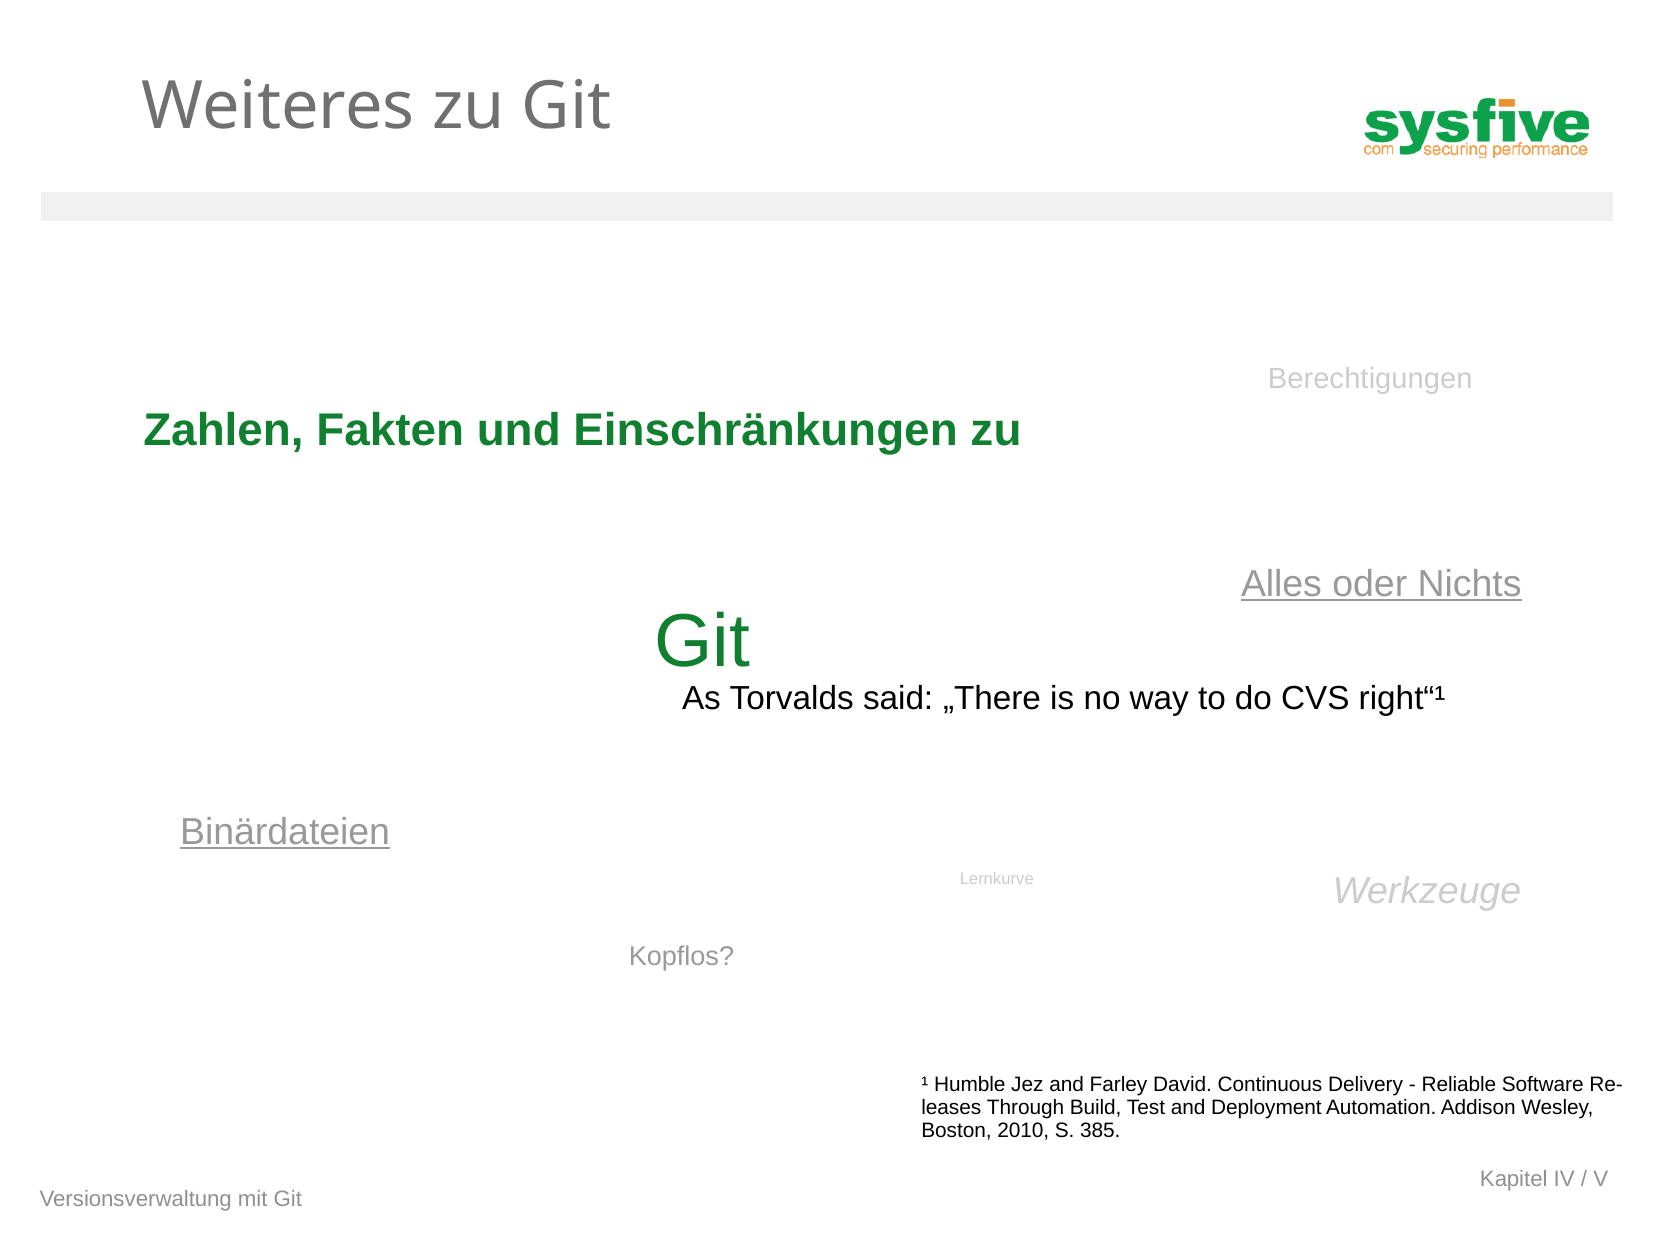

# Weiteres zu Git
Git
Berechtigungen
Zahlen, Fakten und Einschränkungen zu
Alles oder Nichts
As Torvalds said: „There is no way to do CVS right“¹
Binärdateien
Lernkurve
Werkzeuge
Kopflos?
¹ Humble Jez and Farley David. Continuous Delivery - Reliable Software Re-
leases Through Build, Test and Deployment Automation. Addison Wesley,
Boston, 2010, S. 385.
Kapitel IV / V
Versionsverwaltung mit Git